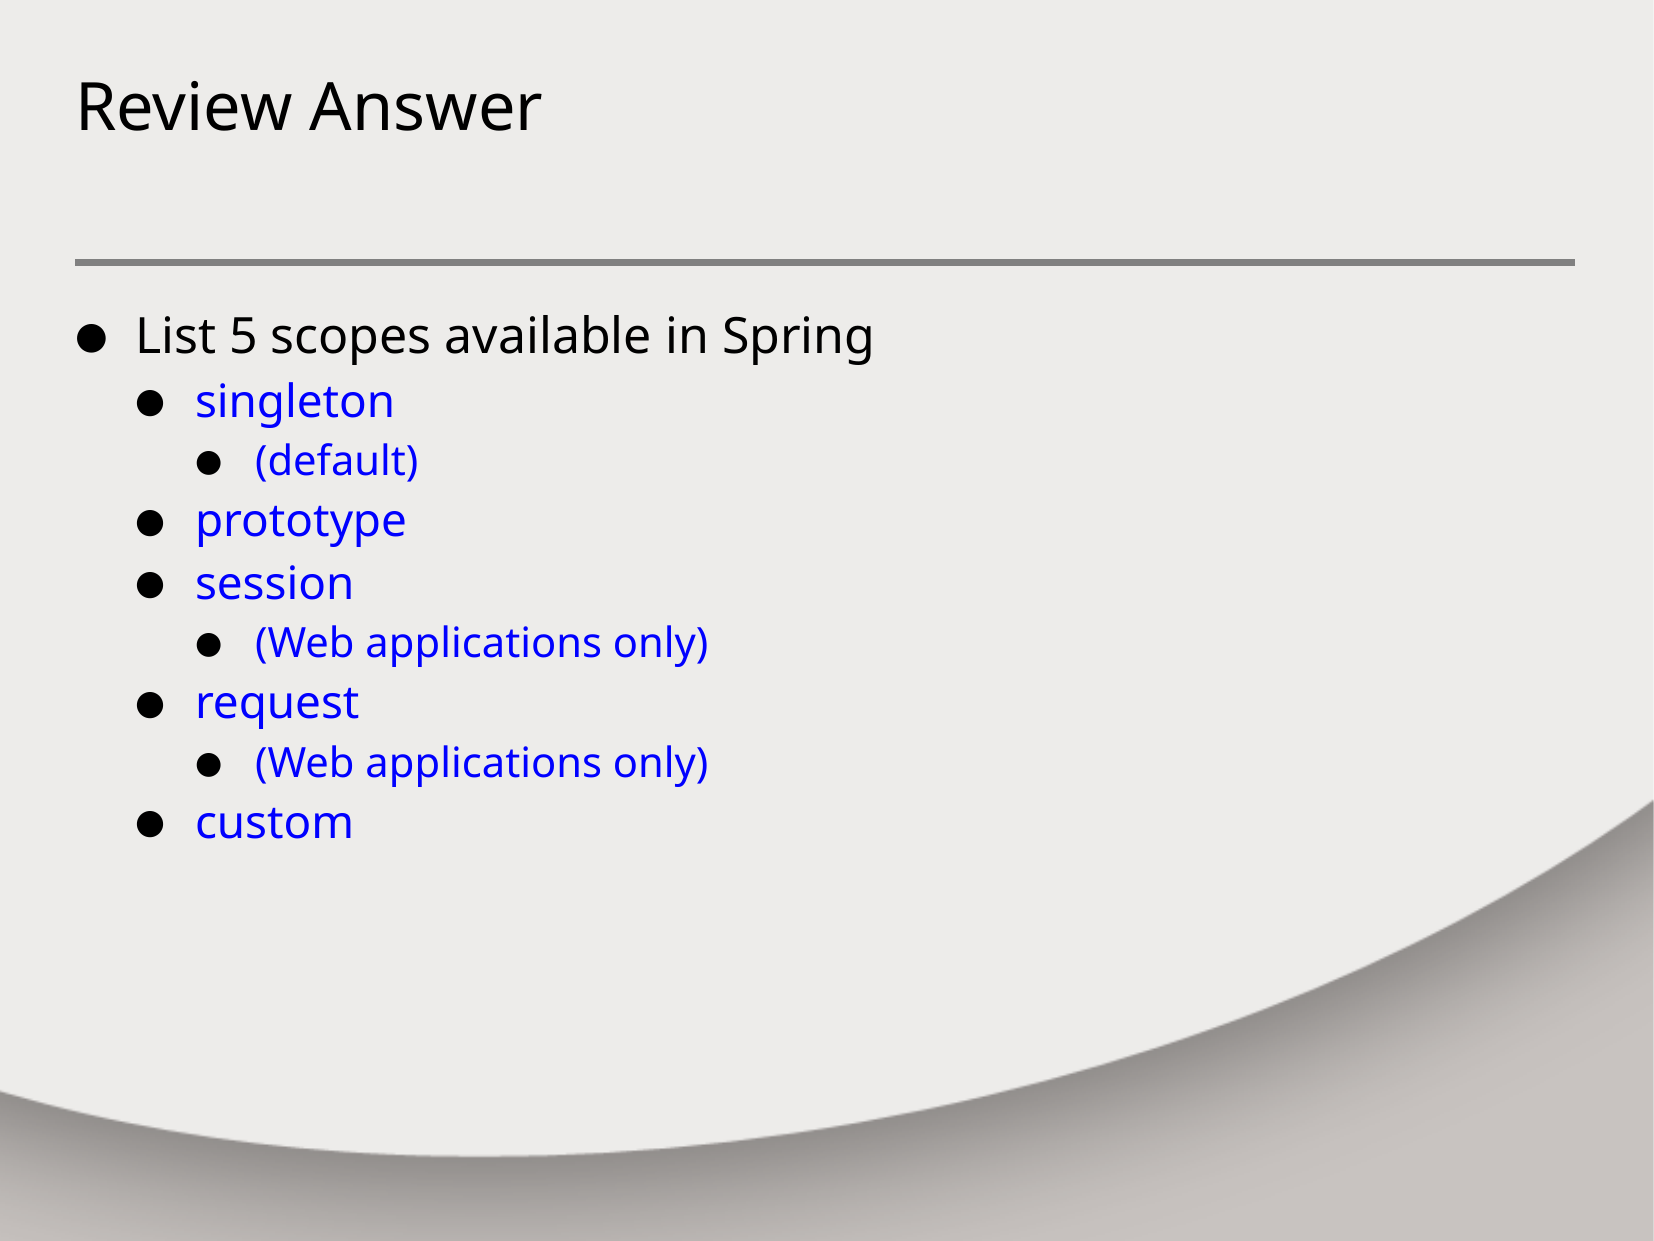

# Review Answer
List 5 scopes available in Spring
singleton
(default)
prototype
session
(Web applications only)
request
(Web applications only)
custom